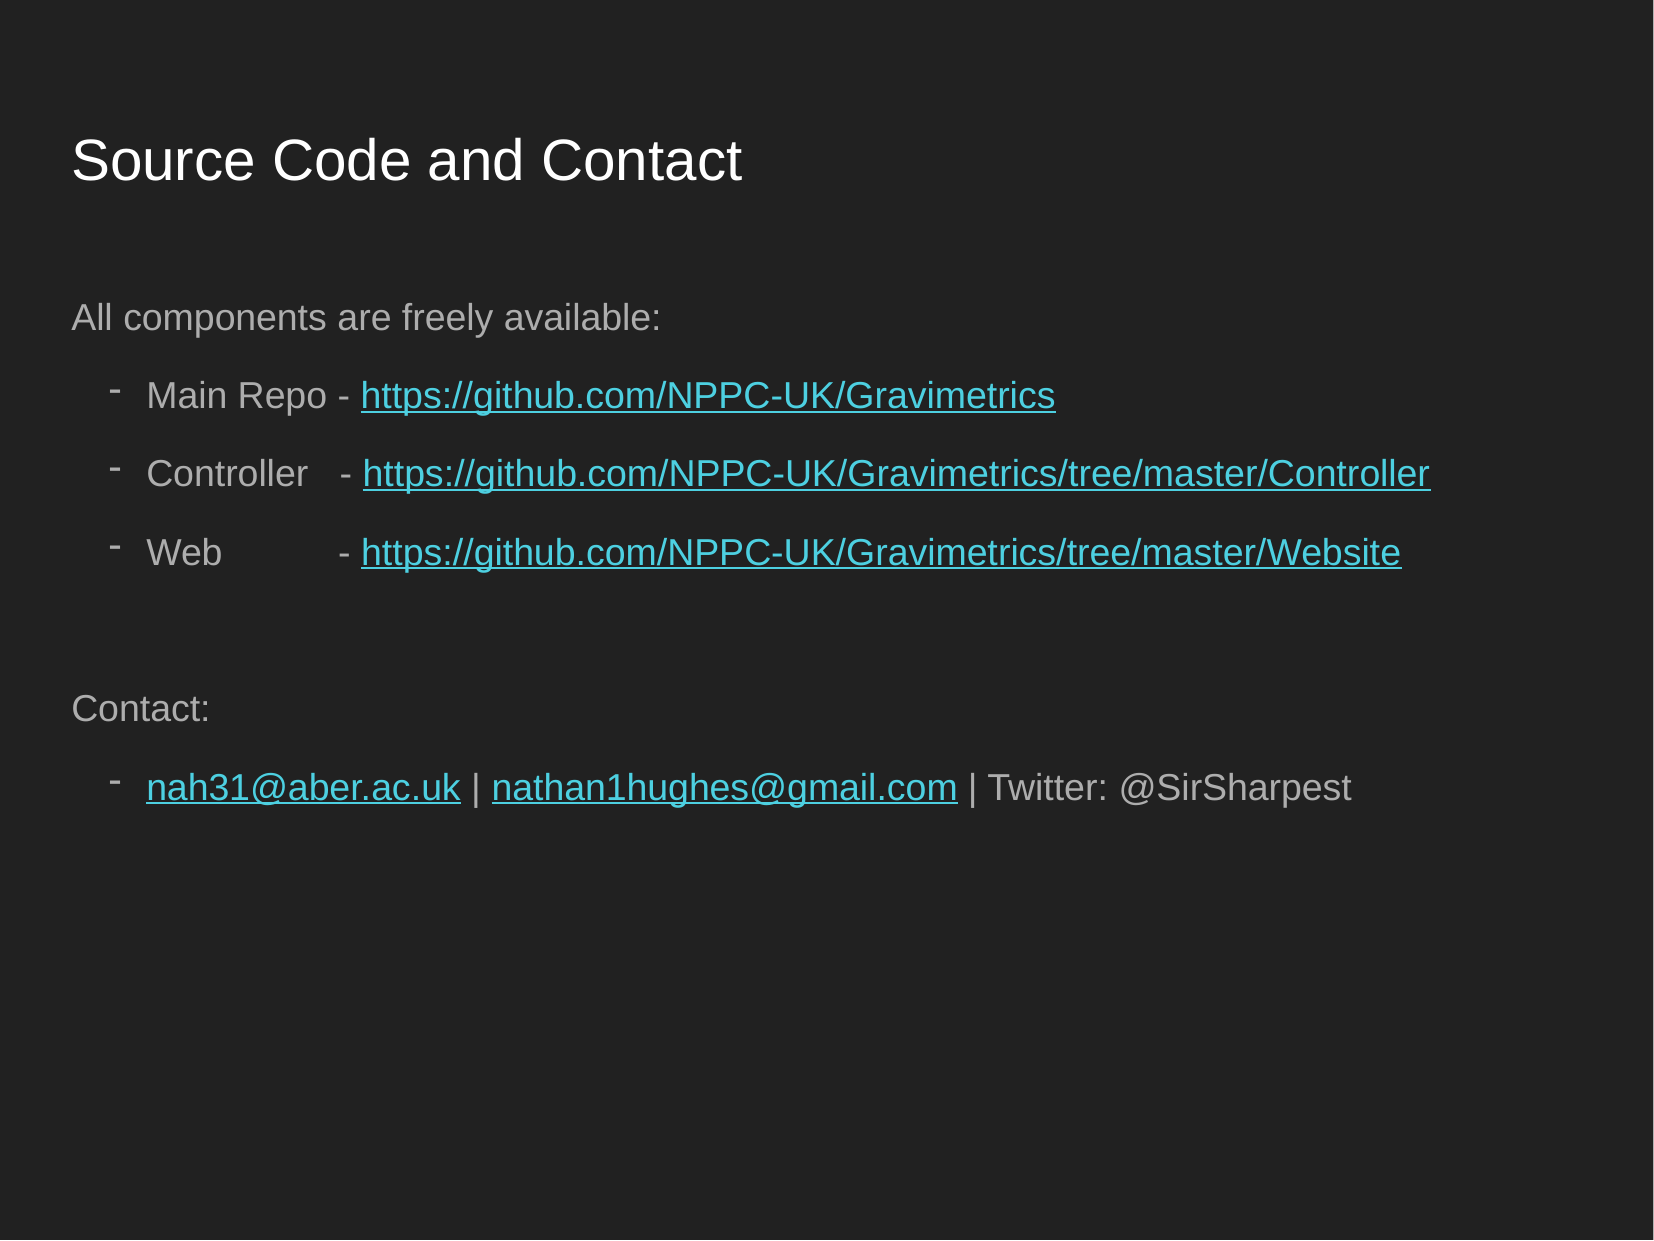

# Source Code and Contact
All components are freely available:
Main Repo - https://github.com/NPPC-UK/Gravimetrics
Controller - https://github.com/NPPC-UK/Gravimetrics/tree/master/Controller
Web 	 - https://github.com/NPPC-UK/Gravimetrics/tree/master/Website
Contact:
nah31@aber.ac.uk | nathan1hughes@gmail.com | Twitter: @SirSharpest